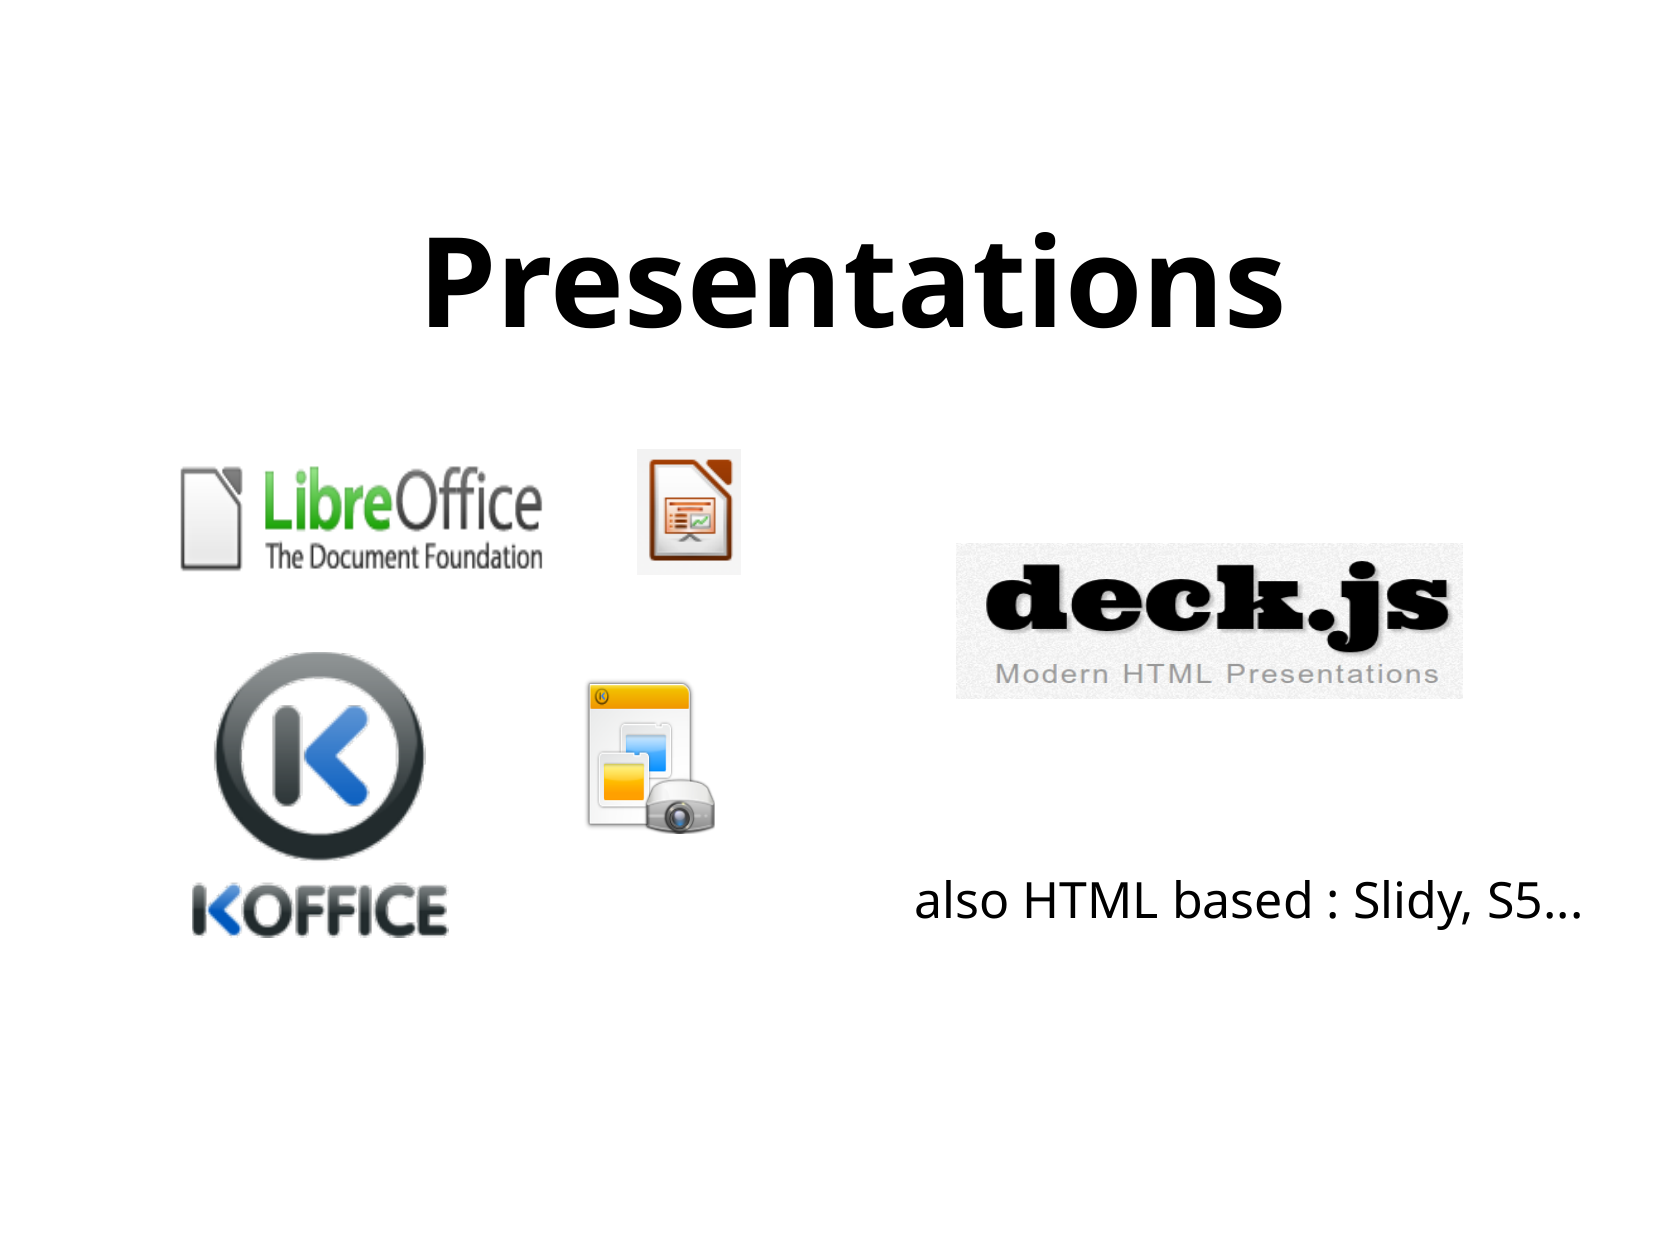

Presentations
also HTML based : Slidy, S5...